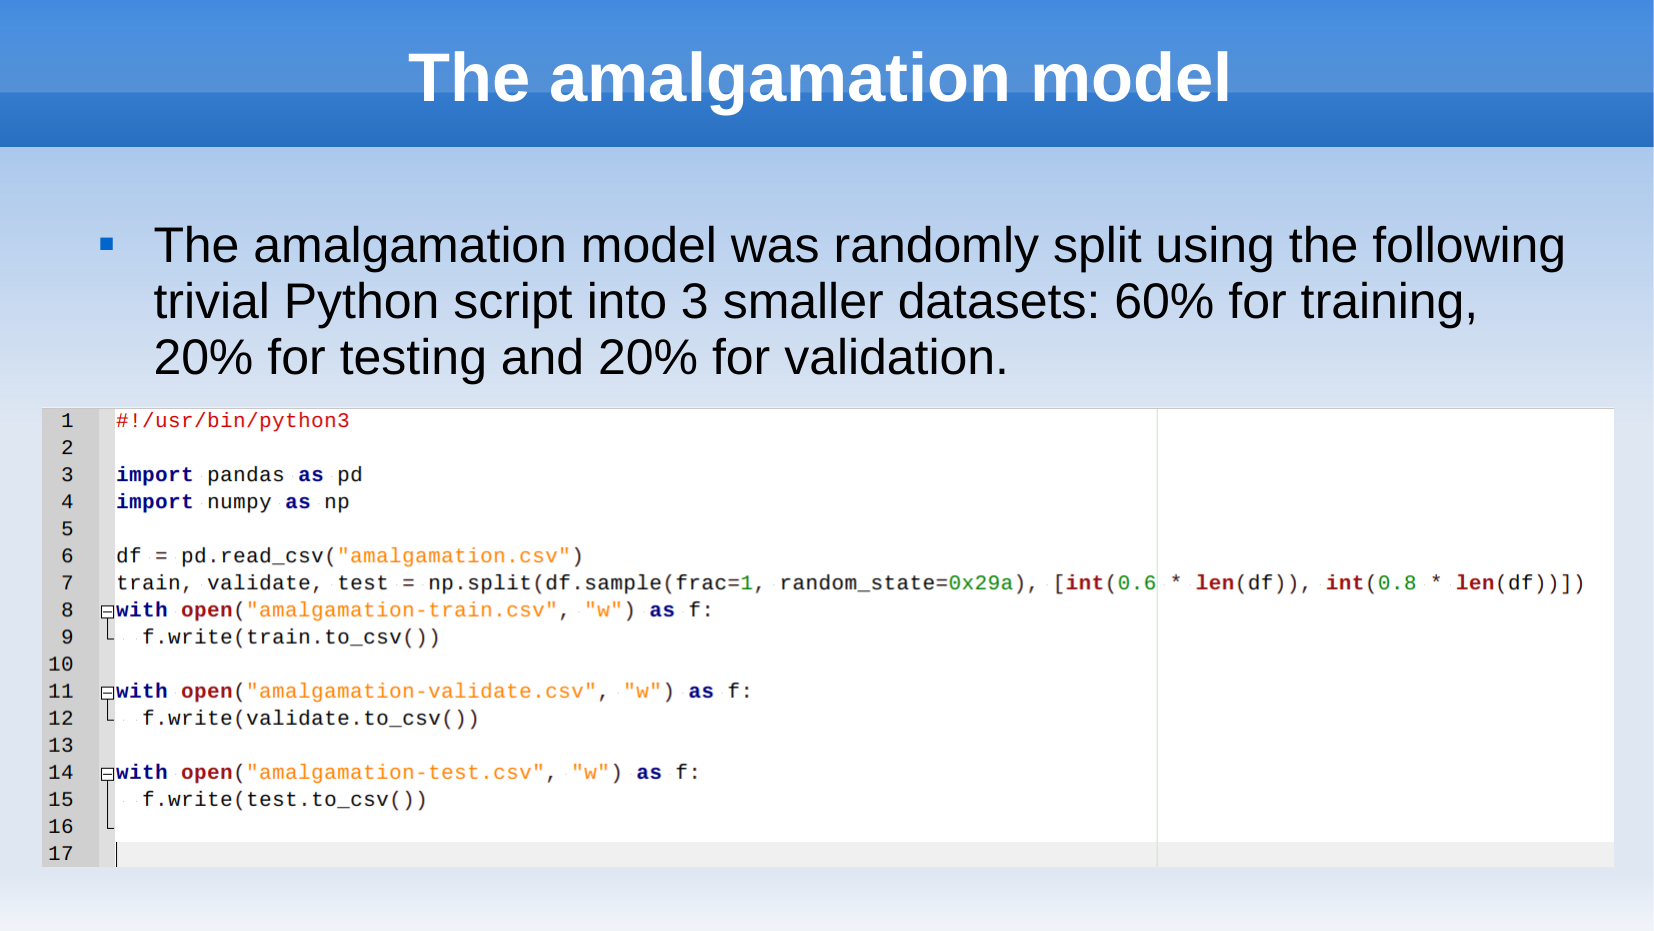

# The amalgamation model
The amalgamation model was randomly split using the following trivial Python script into 3 smaller datasets: 60% for training, 20% for testing and 20% for validation.